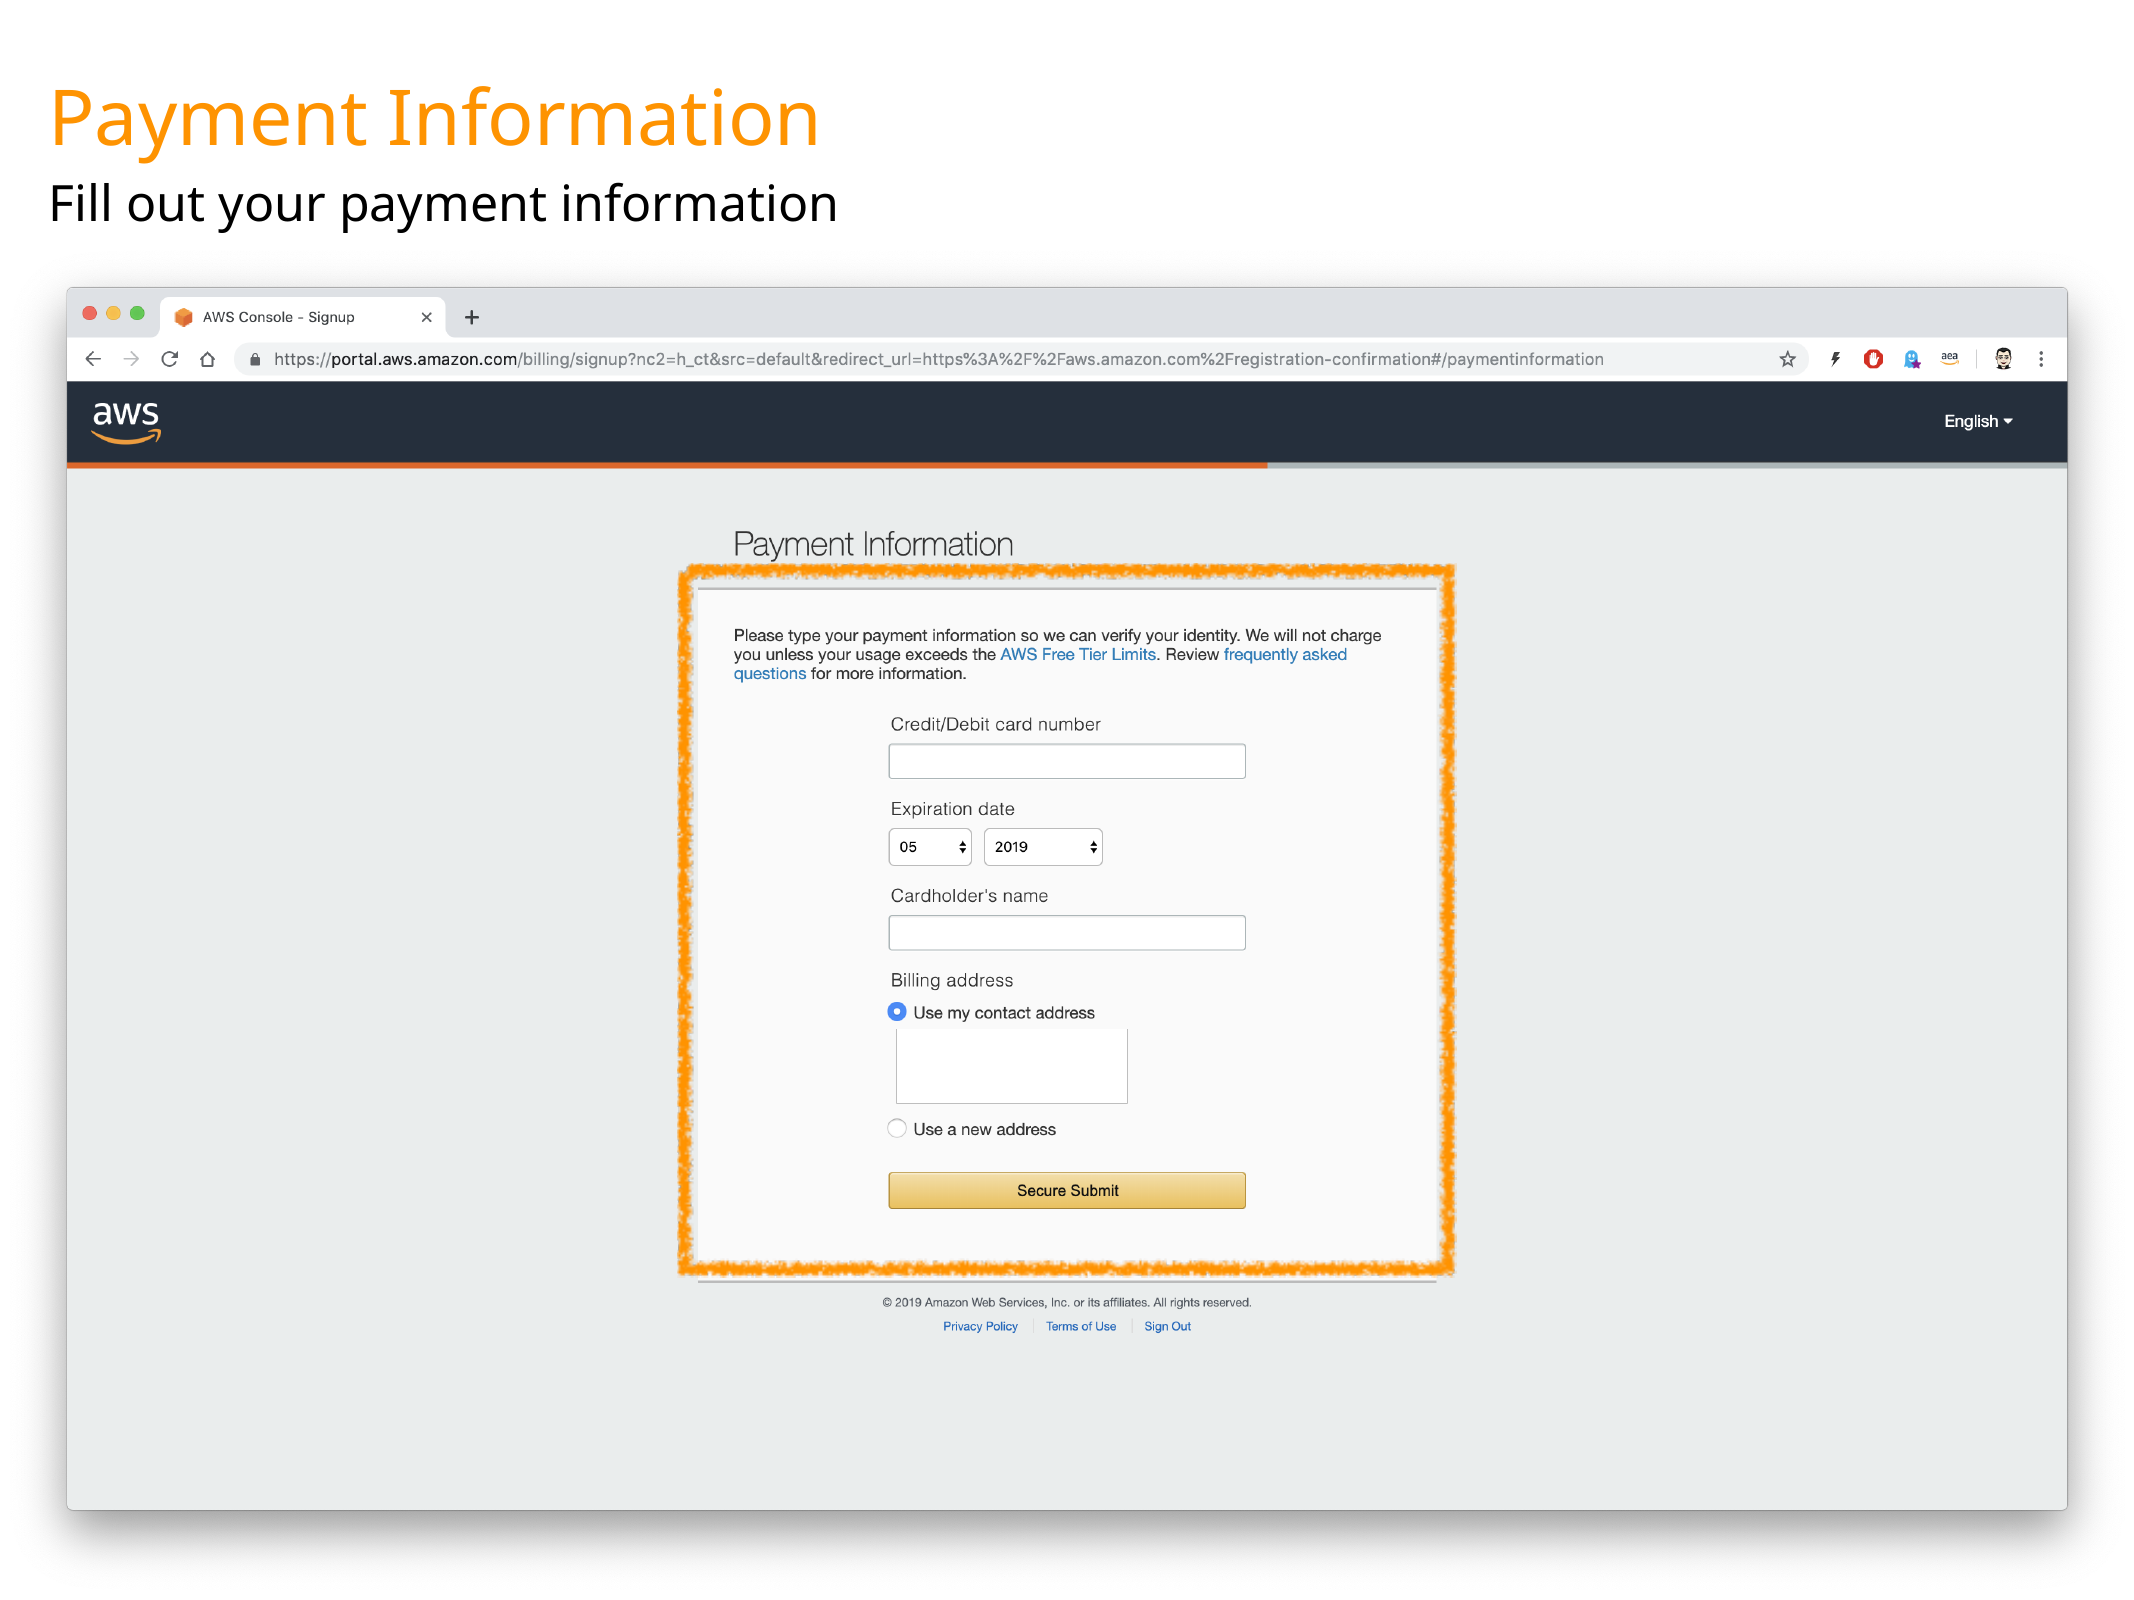

Payment Information
Fill out your payment information